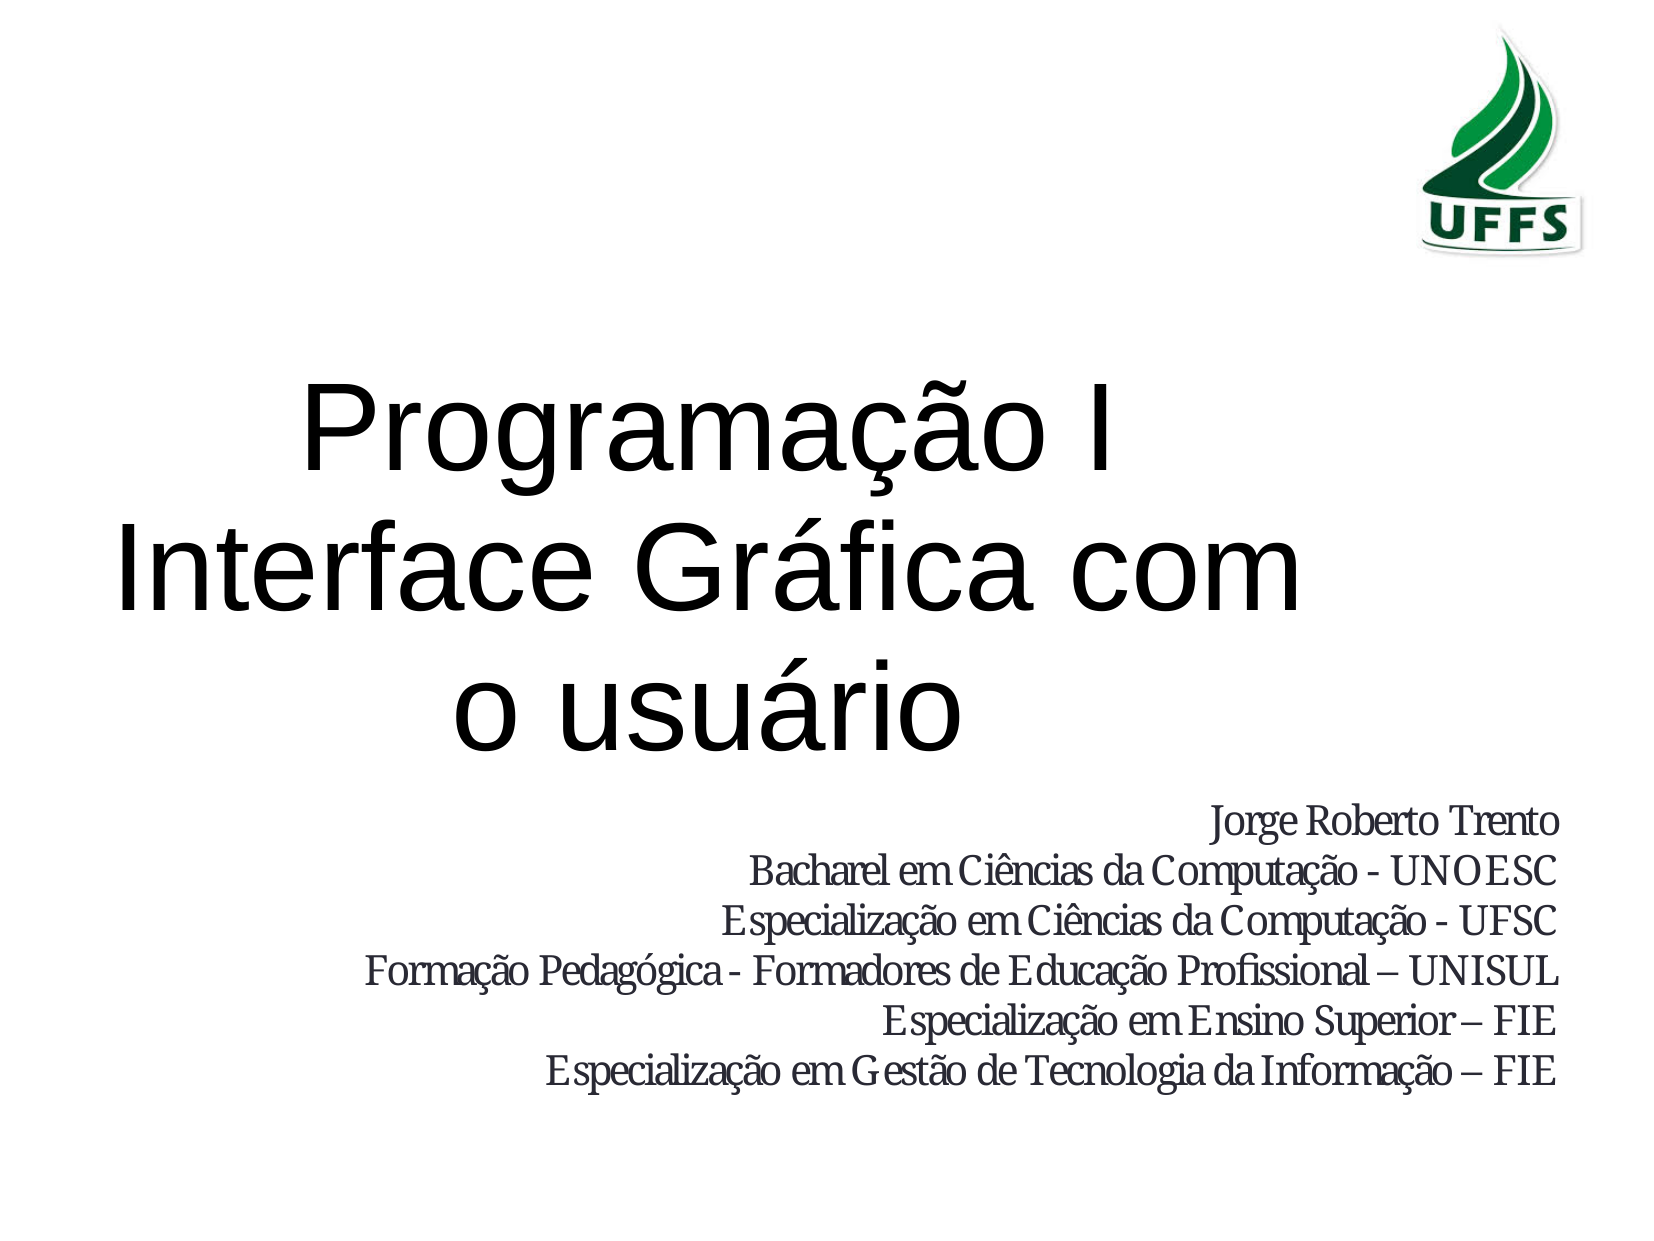

# Programação I
Interface Gráfica com o usuário